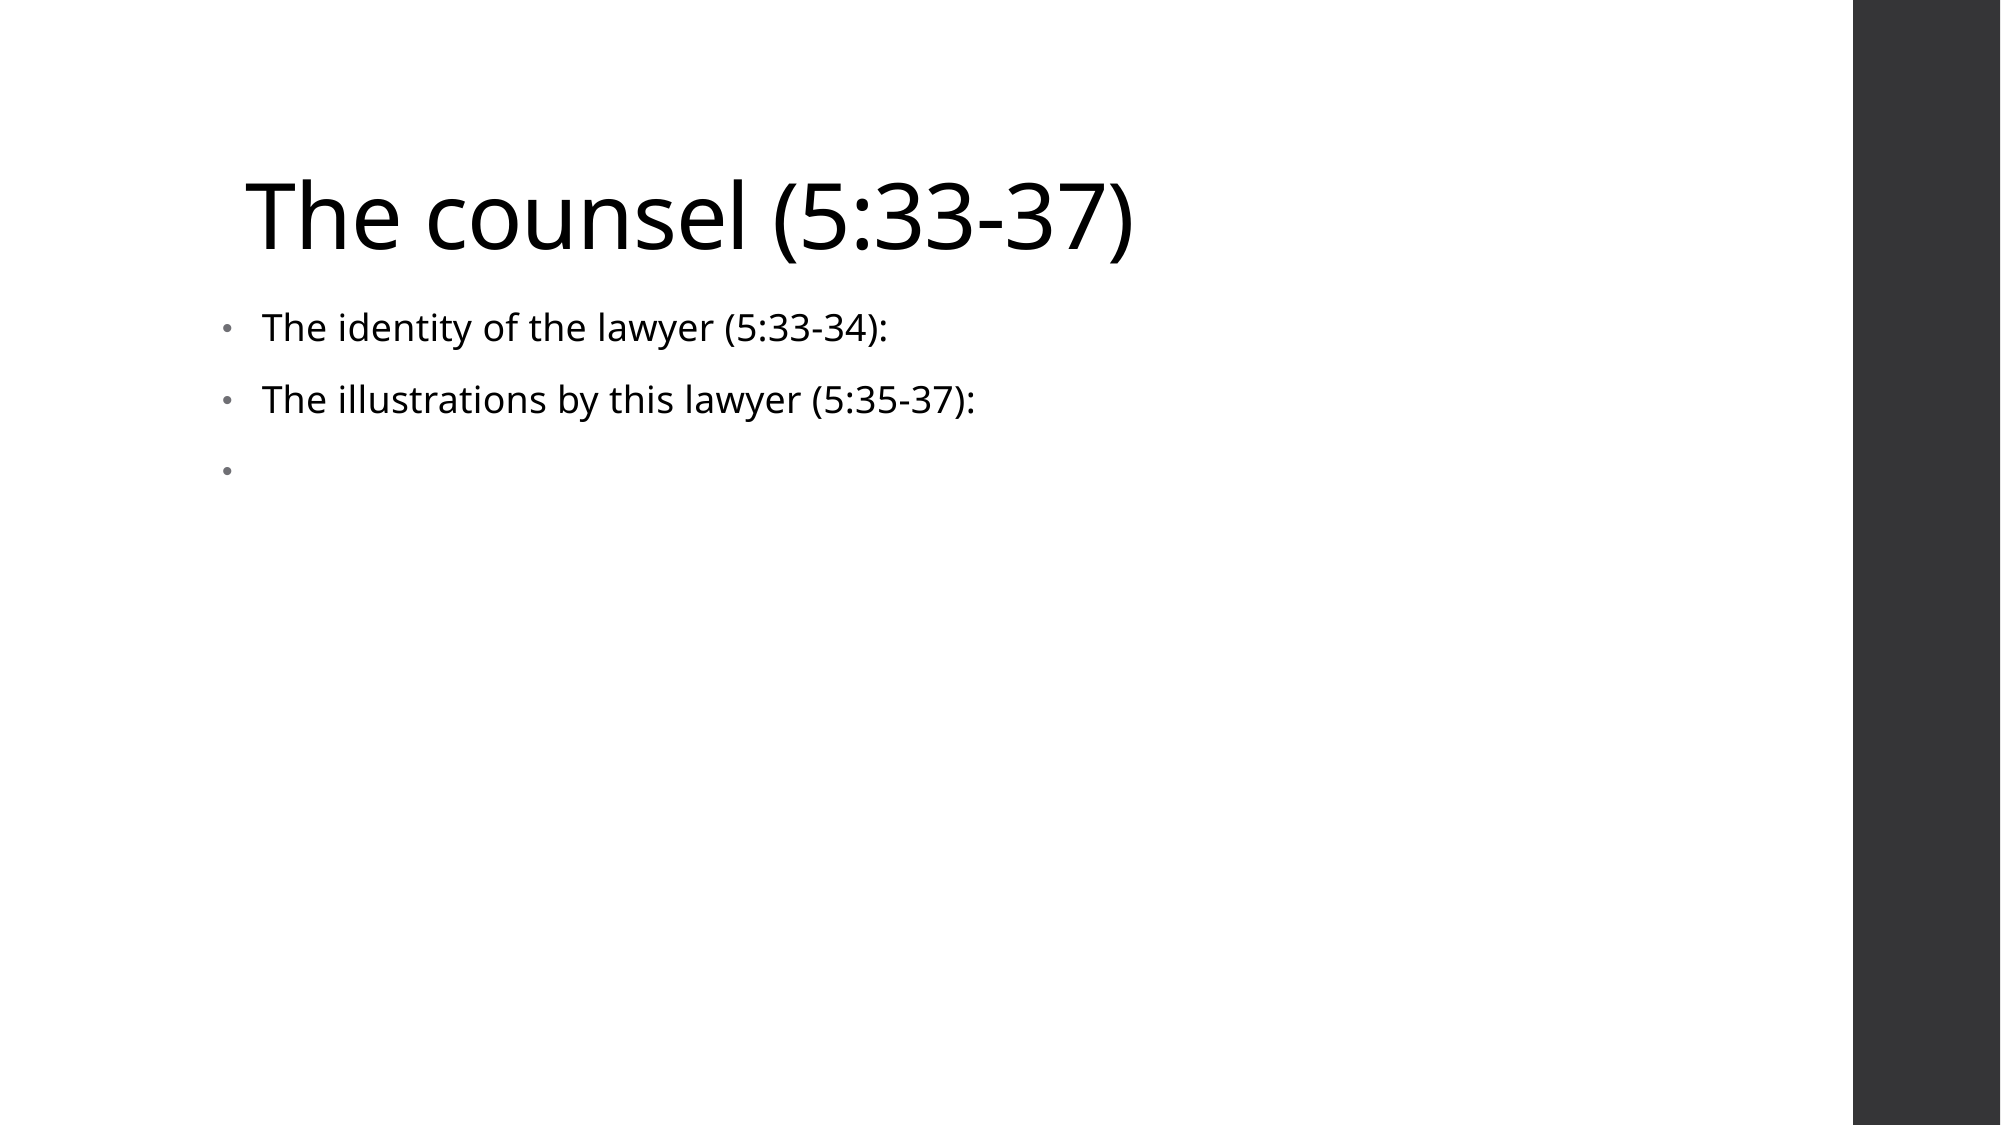

# The counsel (5:33-37)
 The identity of the lawyer (5:33-34):
 The illustrations by this lawyer (5:35-37):